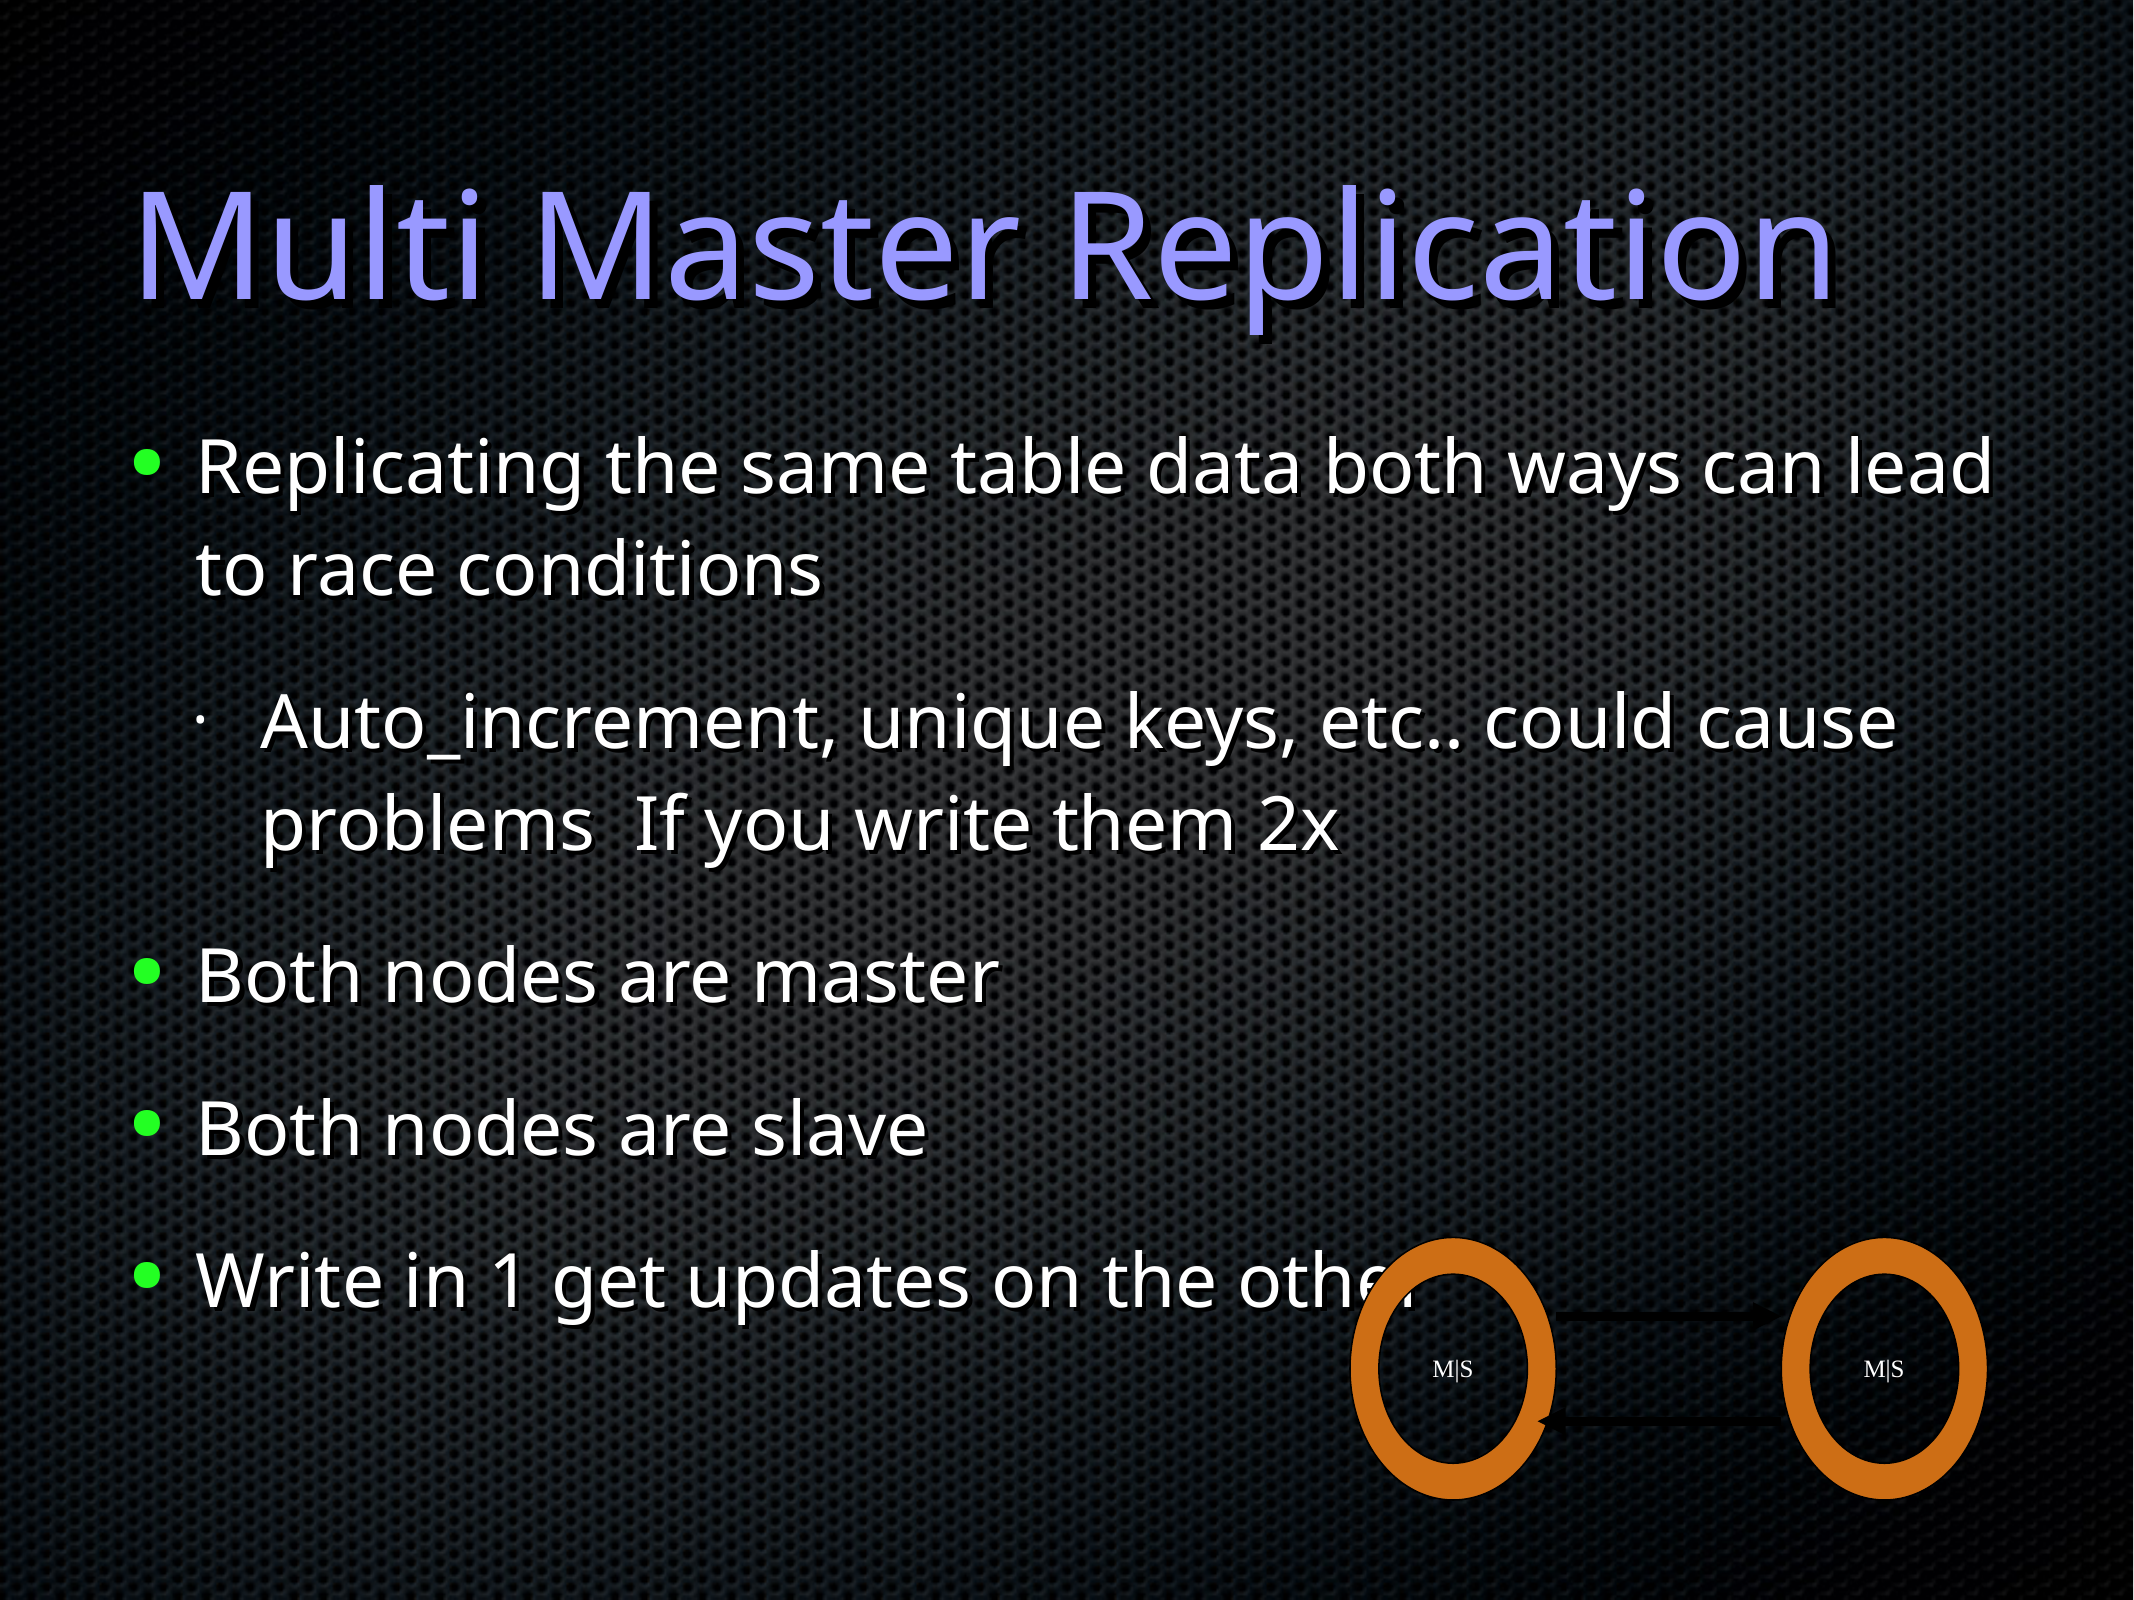

# Multi Master Replication
Replicating the same table data both ways can lead to race conditions
Auto_increment, unique keys, etc.. could cause problems If you write them 2x
Both nodes are master
Both nodes are slave
Write in 1 get updates on the other
M|S
M|S